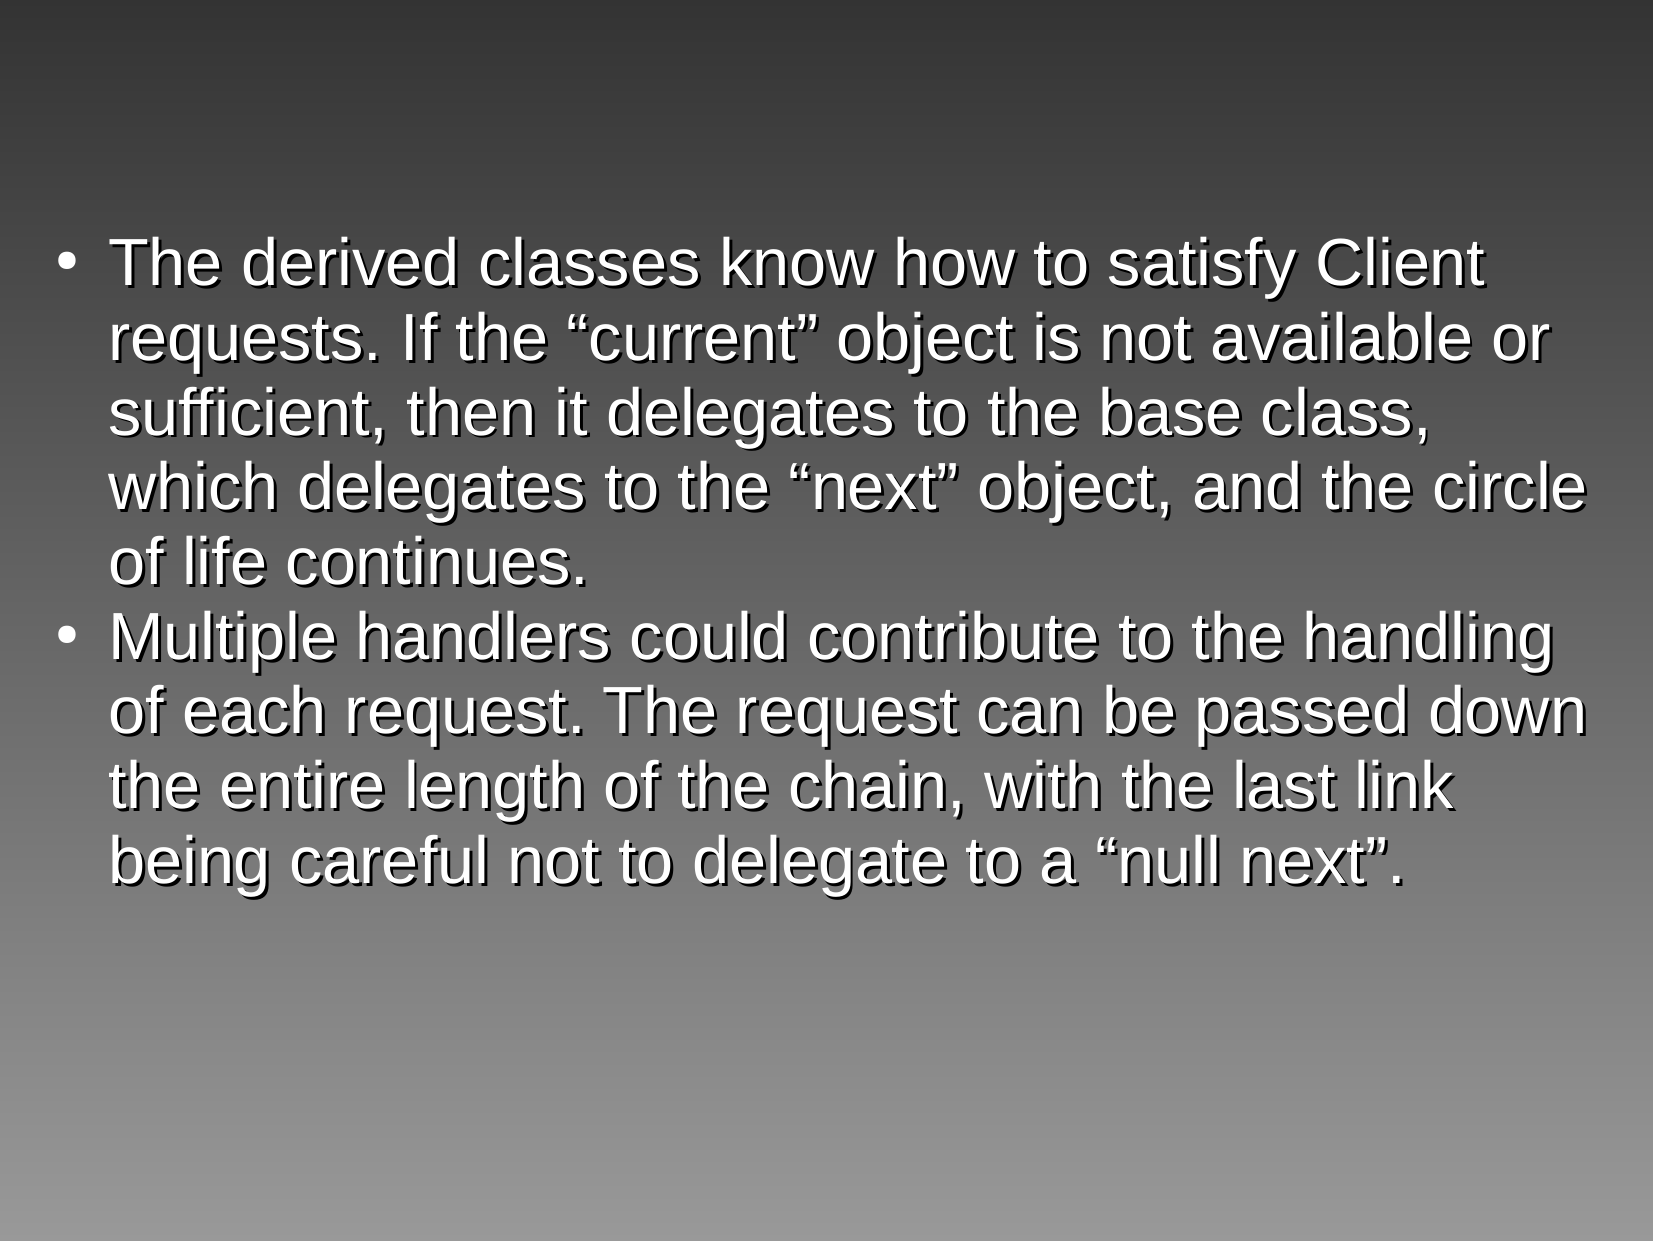

#
The derived classes know how to satisfy Client requests. If the “current” object is not available or sufficient, then it delegates to the base class, which delegates to the “next” object, and the circle of life continues.
Multiple handlers could contribute to the handling of each request. The request can be passed down the entire length of the chain, with the last link being careful not to delegate to a “null next”.